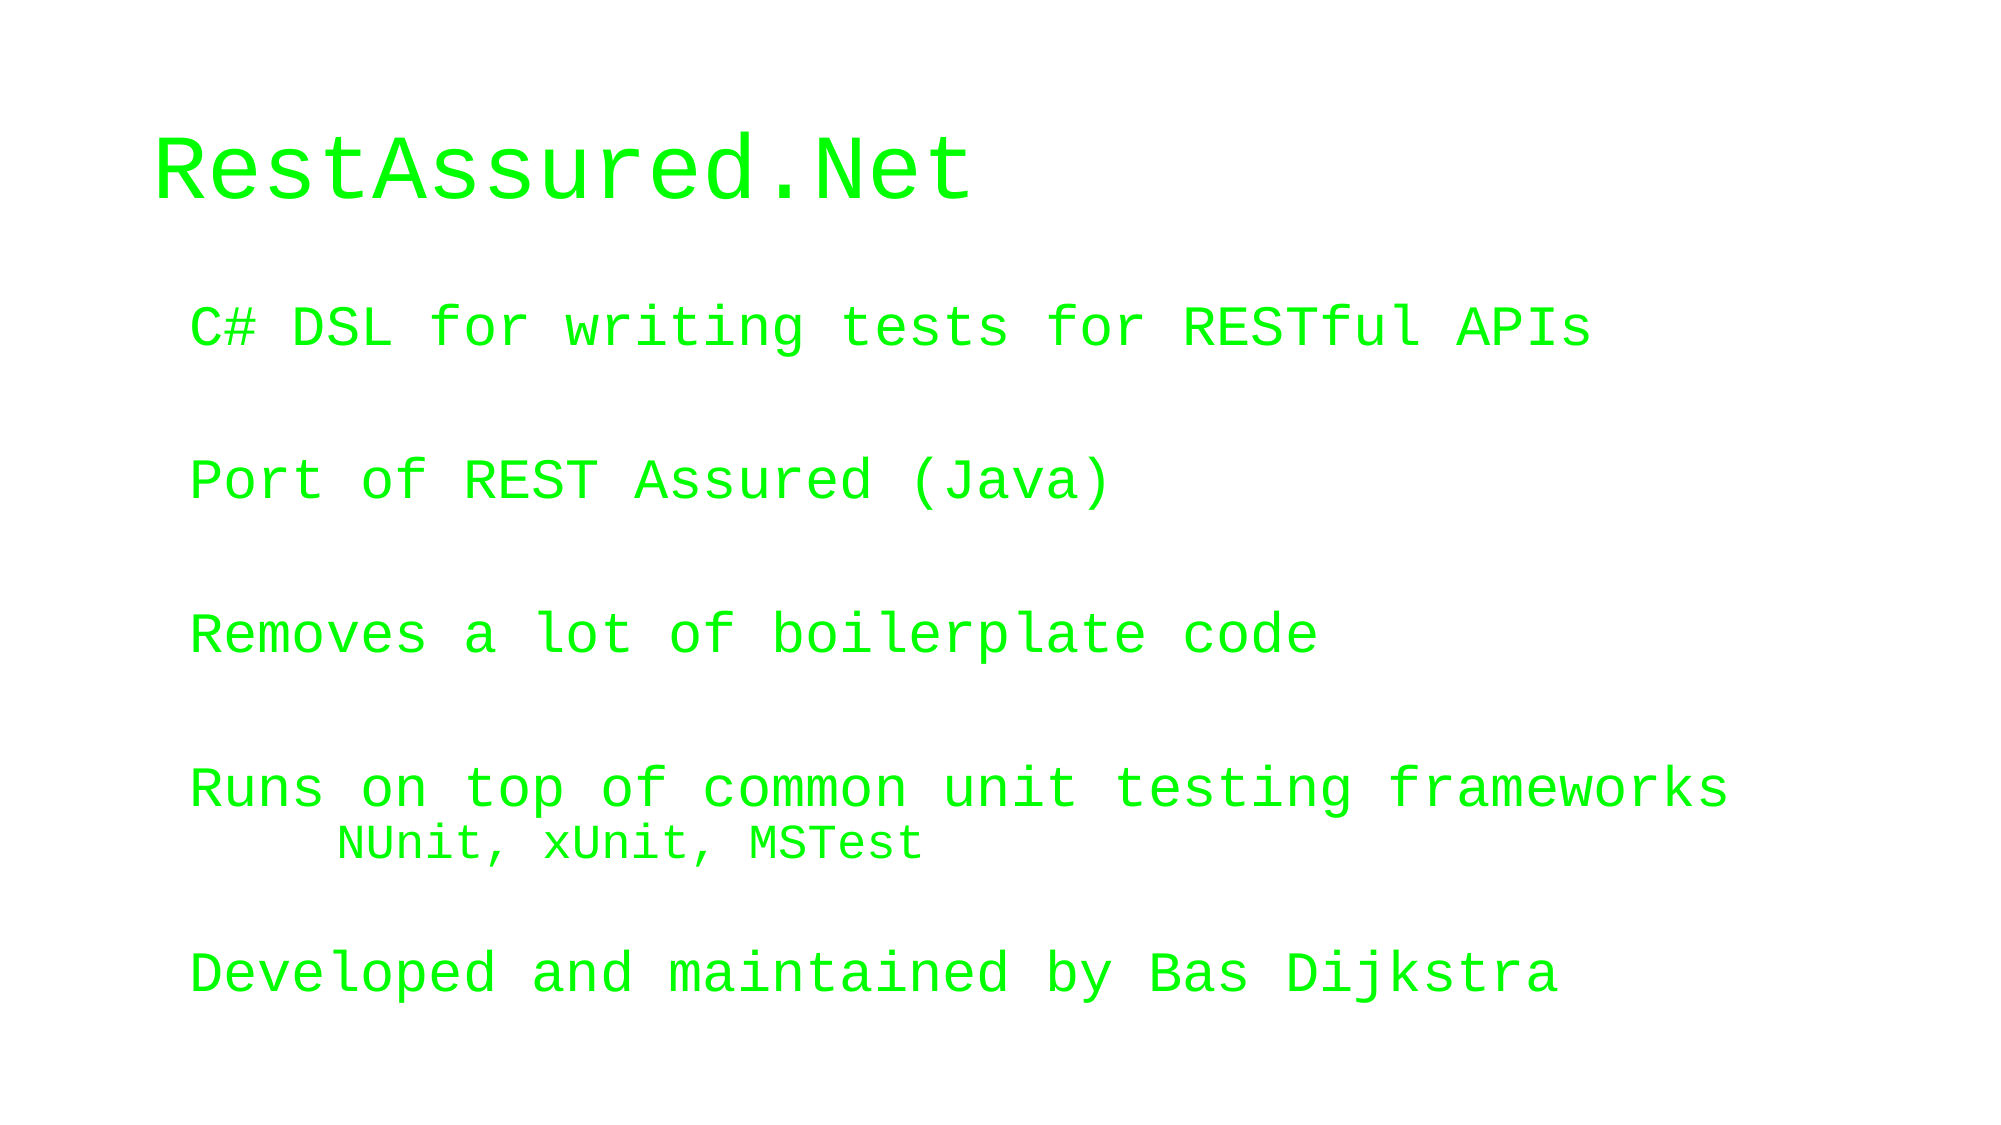

# RestAssured.Net
C# DSL for writing tests for RESTful APIs
Port of REST Assured (Java)
Removes a lot of boilerplate code
Runs on top of common unit testing frameworks
NUnit, xUnit, MSTest
Developed and maintained by Bas Dijkstra